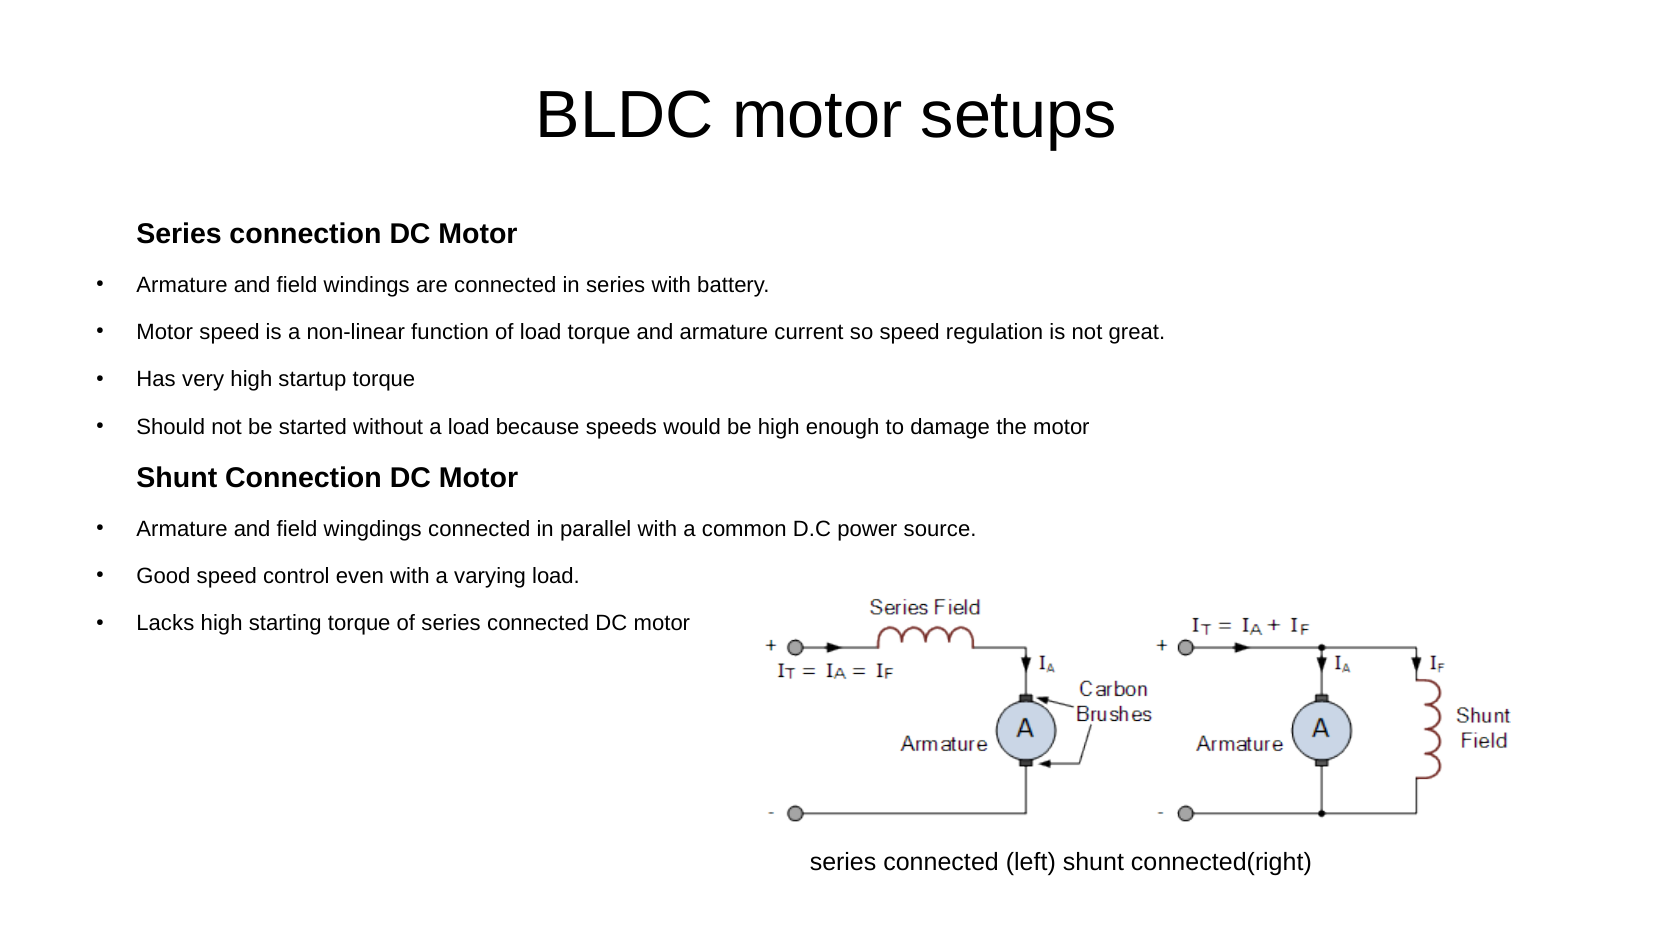

# BLDC motor setups
Series connection DC Motor
Armature and field windings are connected in series with battery.
Motor speed is a non-linear function of load torque and armature current so speed regulation is not great.
Has very high startup torque
Should not be started without a load because speeds would be high enough to damage the motor
Shunt Connection DC Motor
Armature and field wingdings connected in parallel with a common D.C power source.
Good speed control even with a varying load.
Lacks high starting torque of series connected DC motor
series connected (left) shunt connected(right)